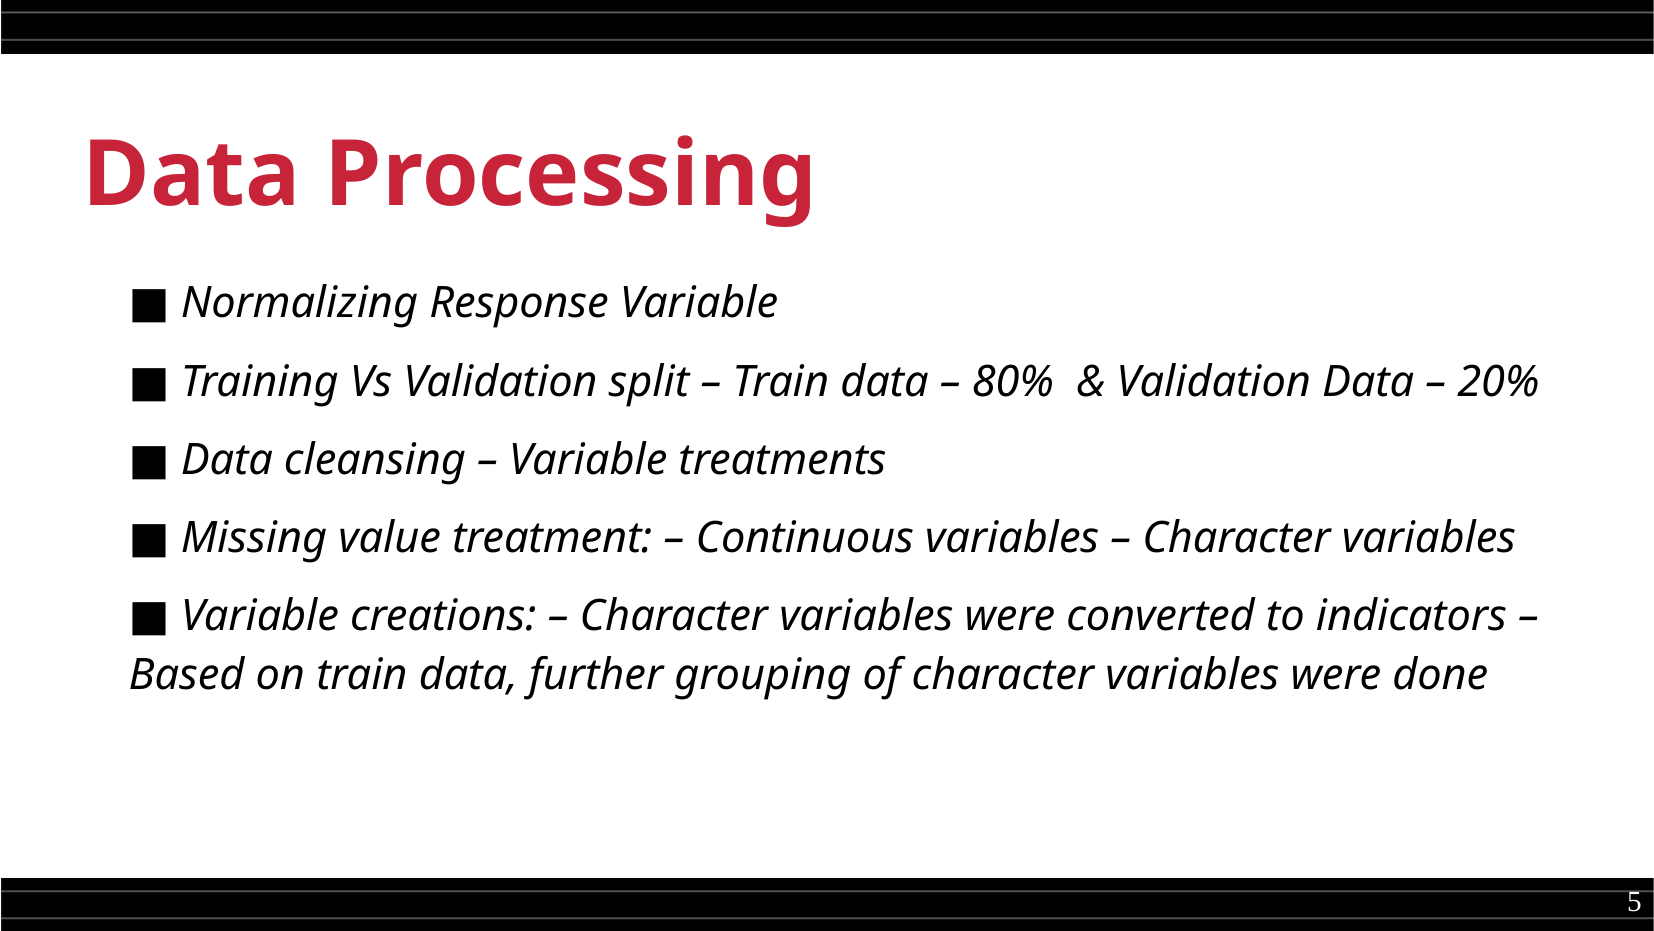

# Data Processing
■ Normalizing Response Variable
■ Training Vs Validation split – Train data – 80% & Validation Data – 20%
■ Data cleansing – Variable treatments
■ Missing value treatment: – Continuous variables – Character variables
■ Variable creations: – Character variables were converted to indicators – Based on train data, further grouping of character variables were done